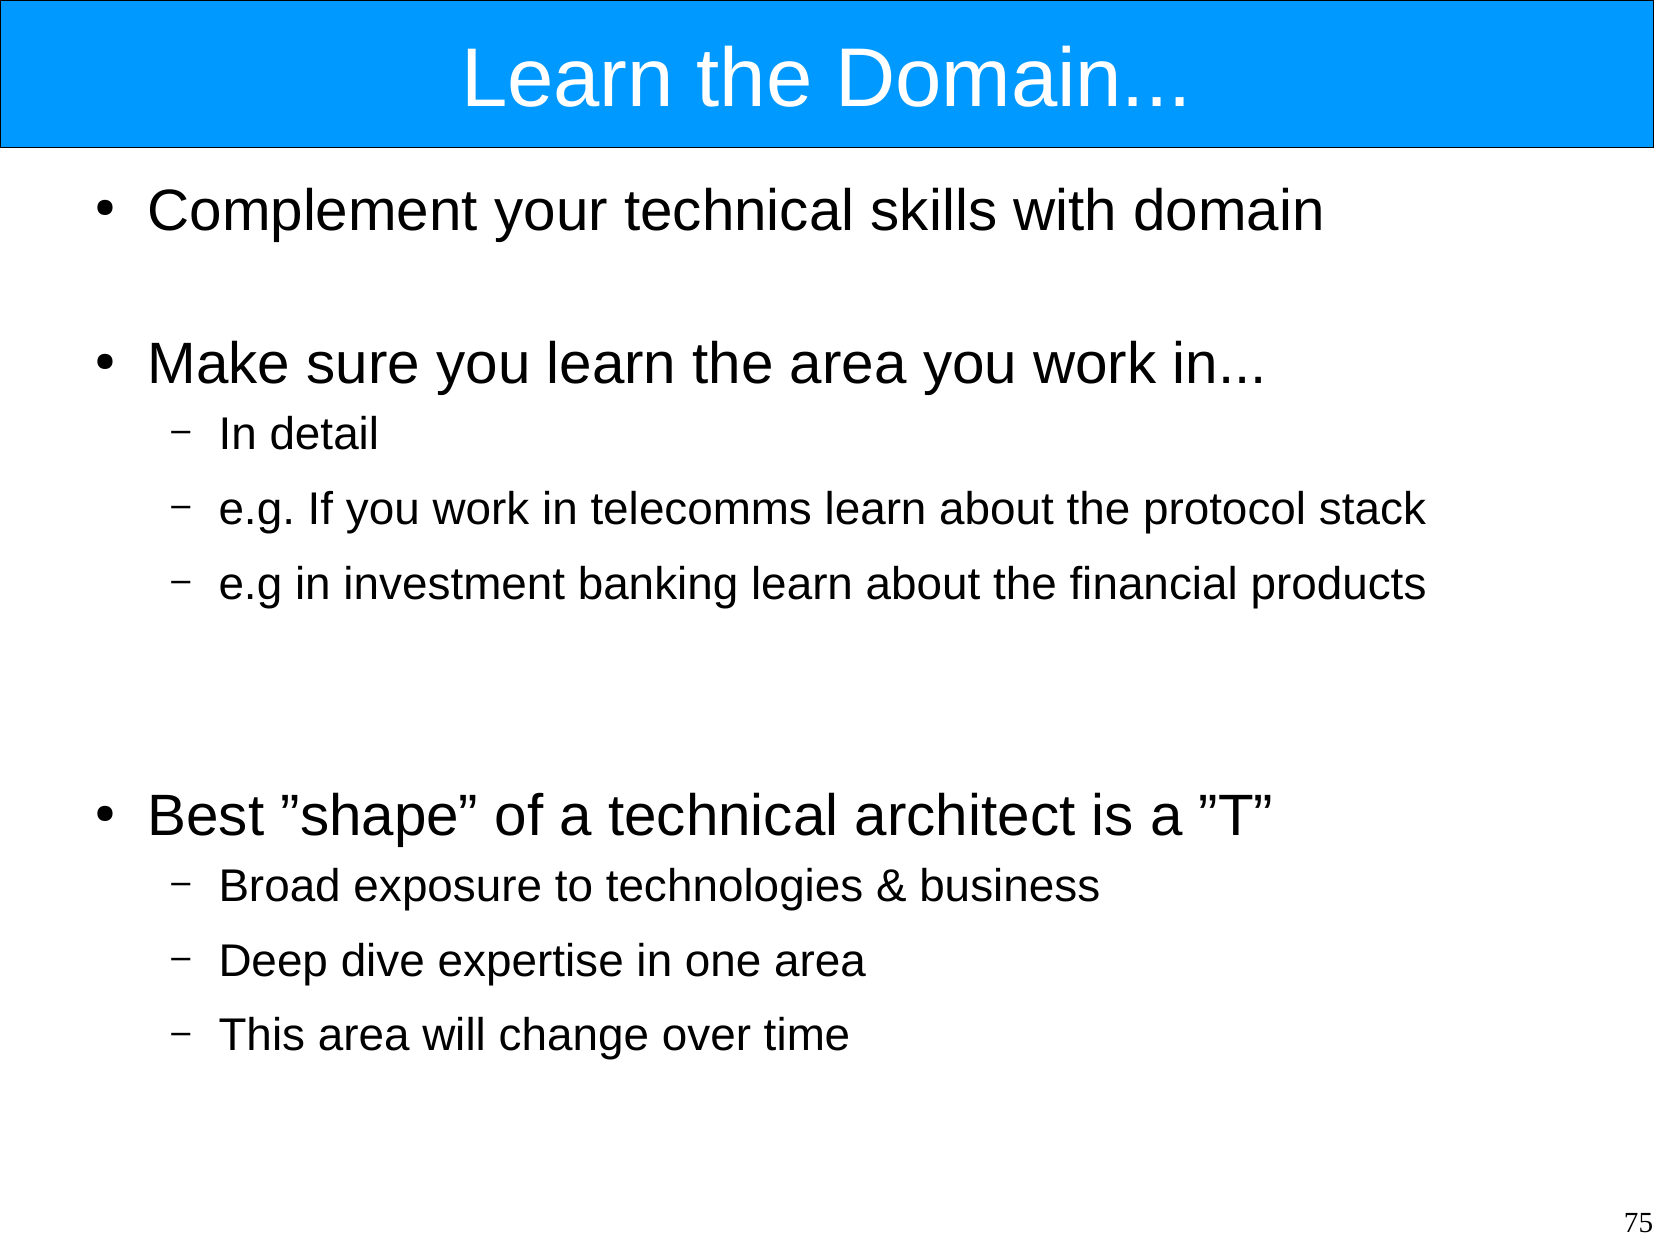

# Learn the Domain...
Complement your technical skills with domain
Make sure you learn the area you work in...
In detail
e.g. If you work in telecomms learn about the protocol stack
e.g in investment banking learn about the financial products
Best ”shape” of a technical architect is a ”T”
Broad exposure to technologies & business
Deep dive expertise in one area
This area will change over time
75